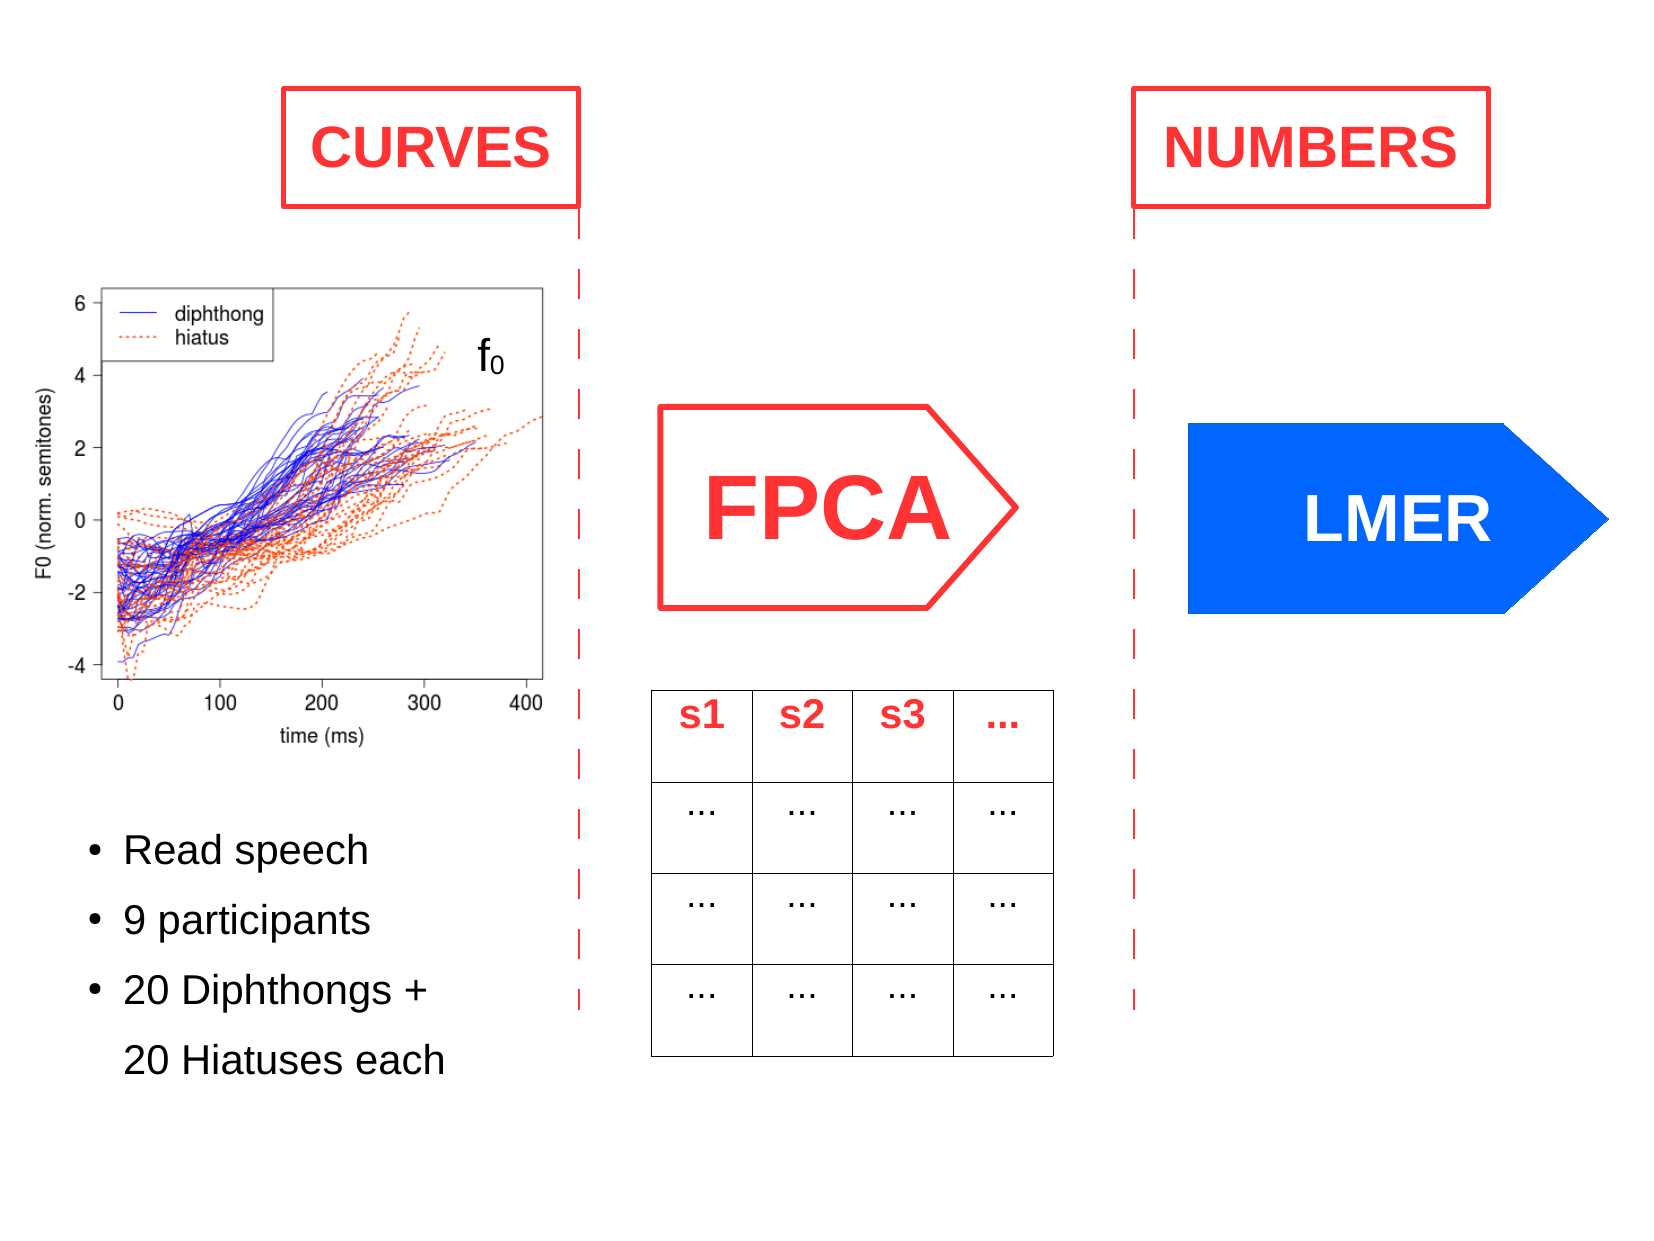

CURVES
NUMBERS
f0
 FPCA
LMER
| s1 | s2 | s3 | ... |
| --- | --- | --- | --- |
| ... | ... | ... | ... |
| ... | ... | ... | ... |
| ... | ... | ... | ... |
Read speech
9 participants
20 Diphthongs +
20 Hiatuses each